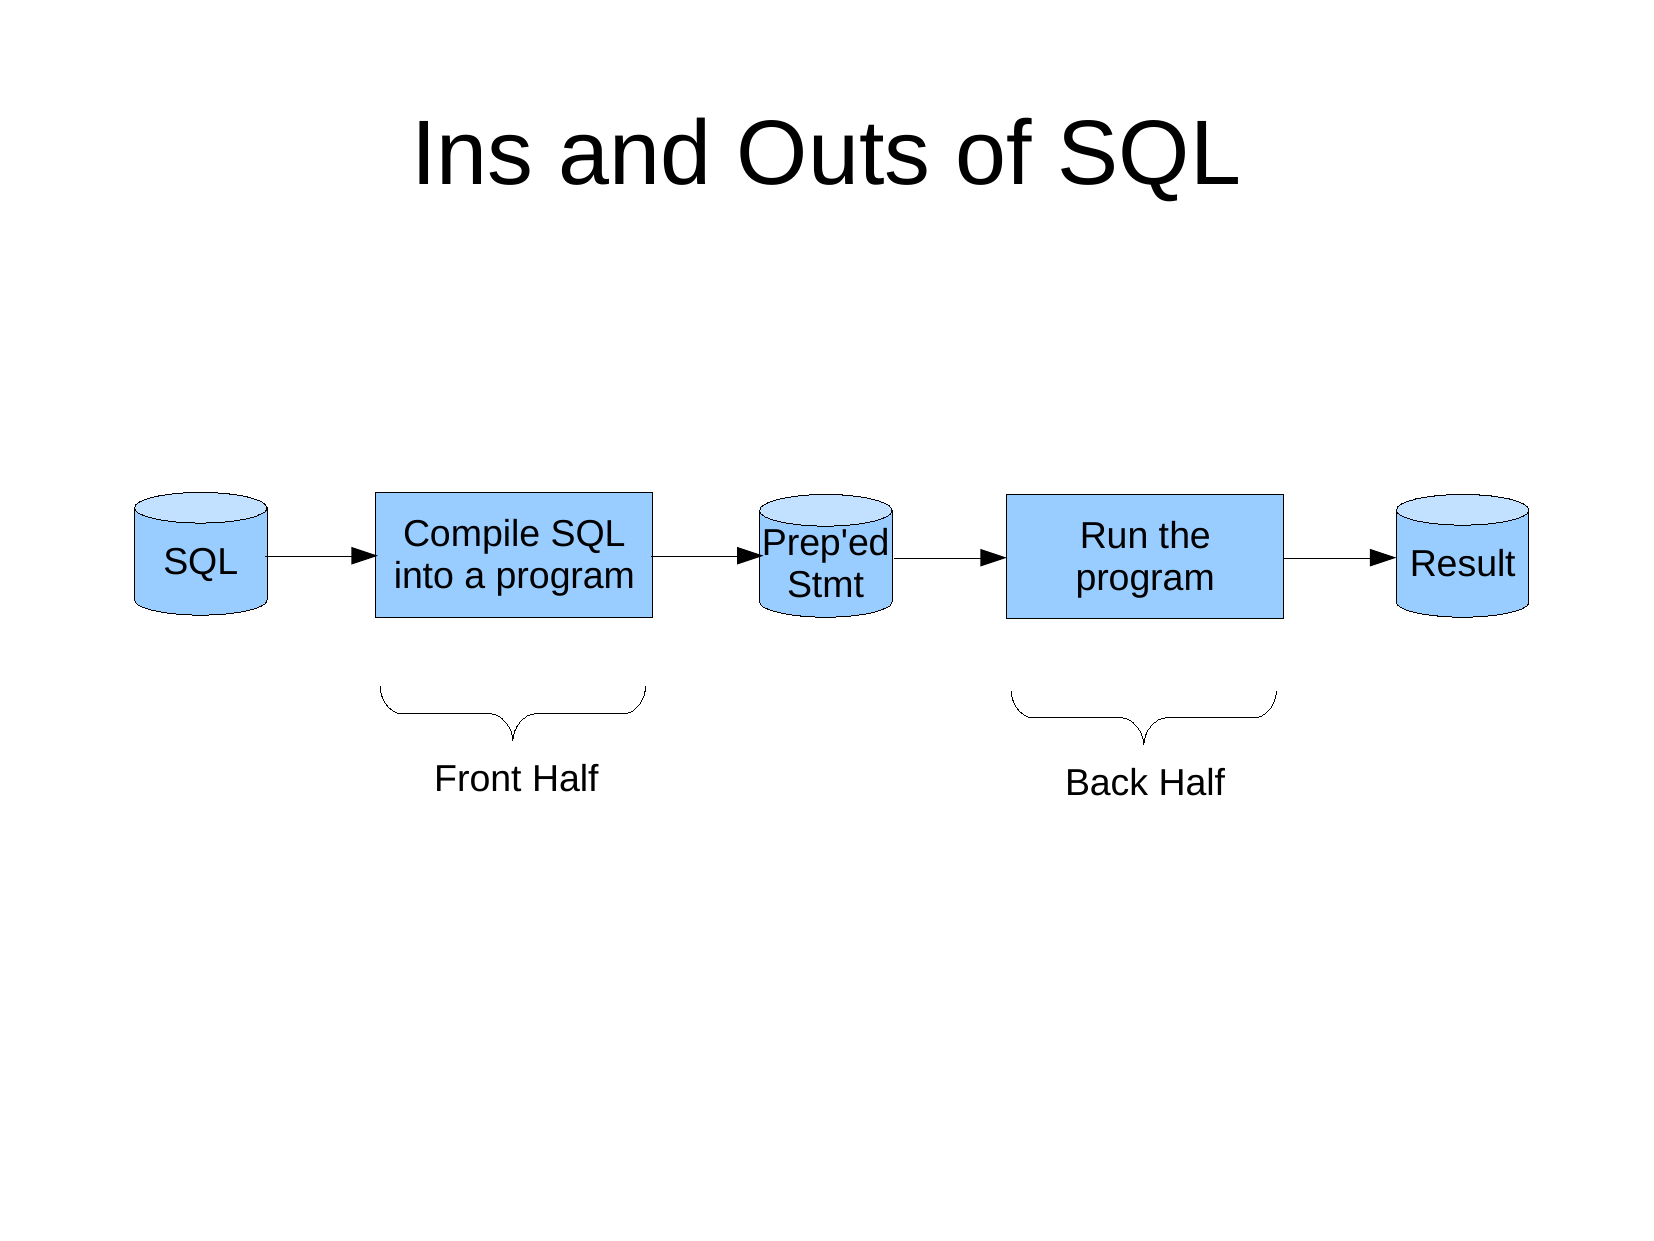

# Ins and Outs of SQL
SQL
Compile SQL
into a program
Run the
program
Prep'ed
Stmt
Result
Front Half
Back Half